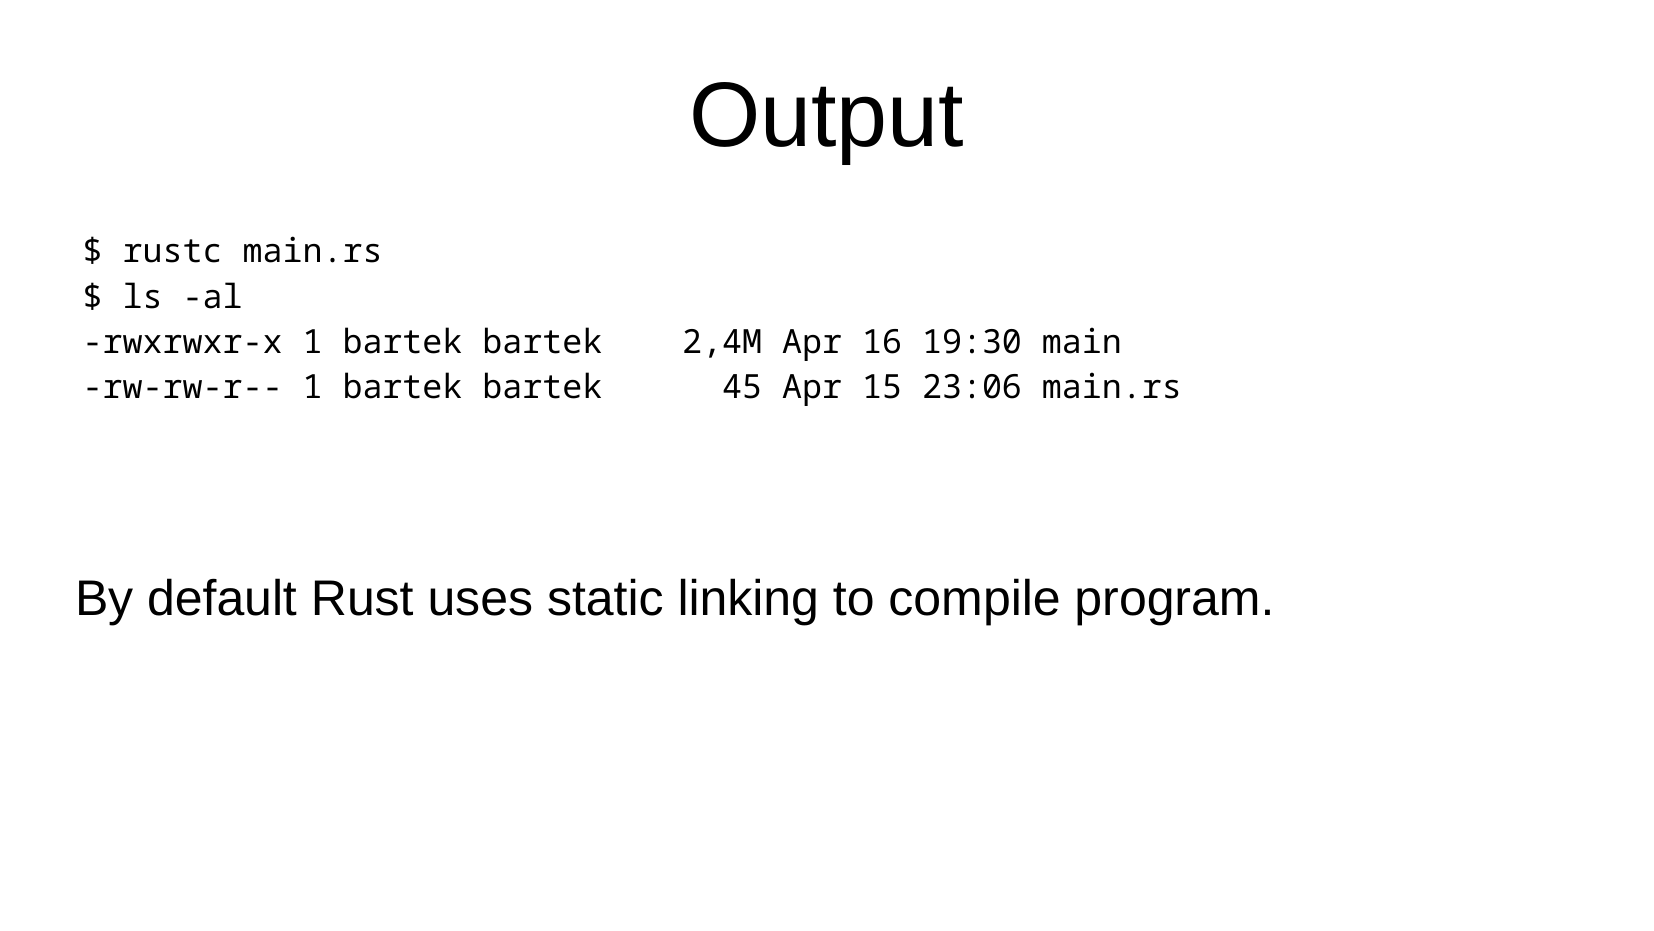

# Output
$ rustc main.rs
$ ls -al
-rwxrwxr-x 1 bartek bartek 2,4M Apr 16 19:30 main
-rw-rw-r-- 1 bartek bartek 45 Apr 15 23:06 main.rs
By default Rust uses static linking to compile program.